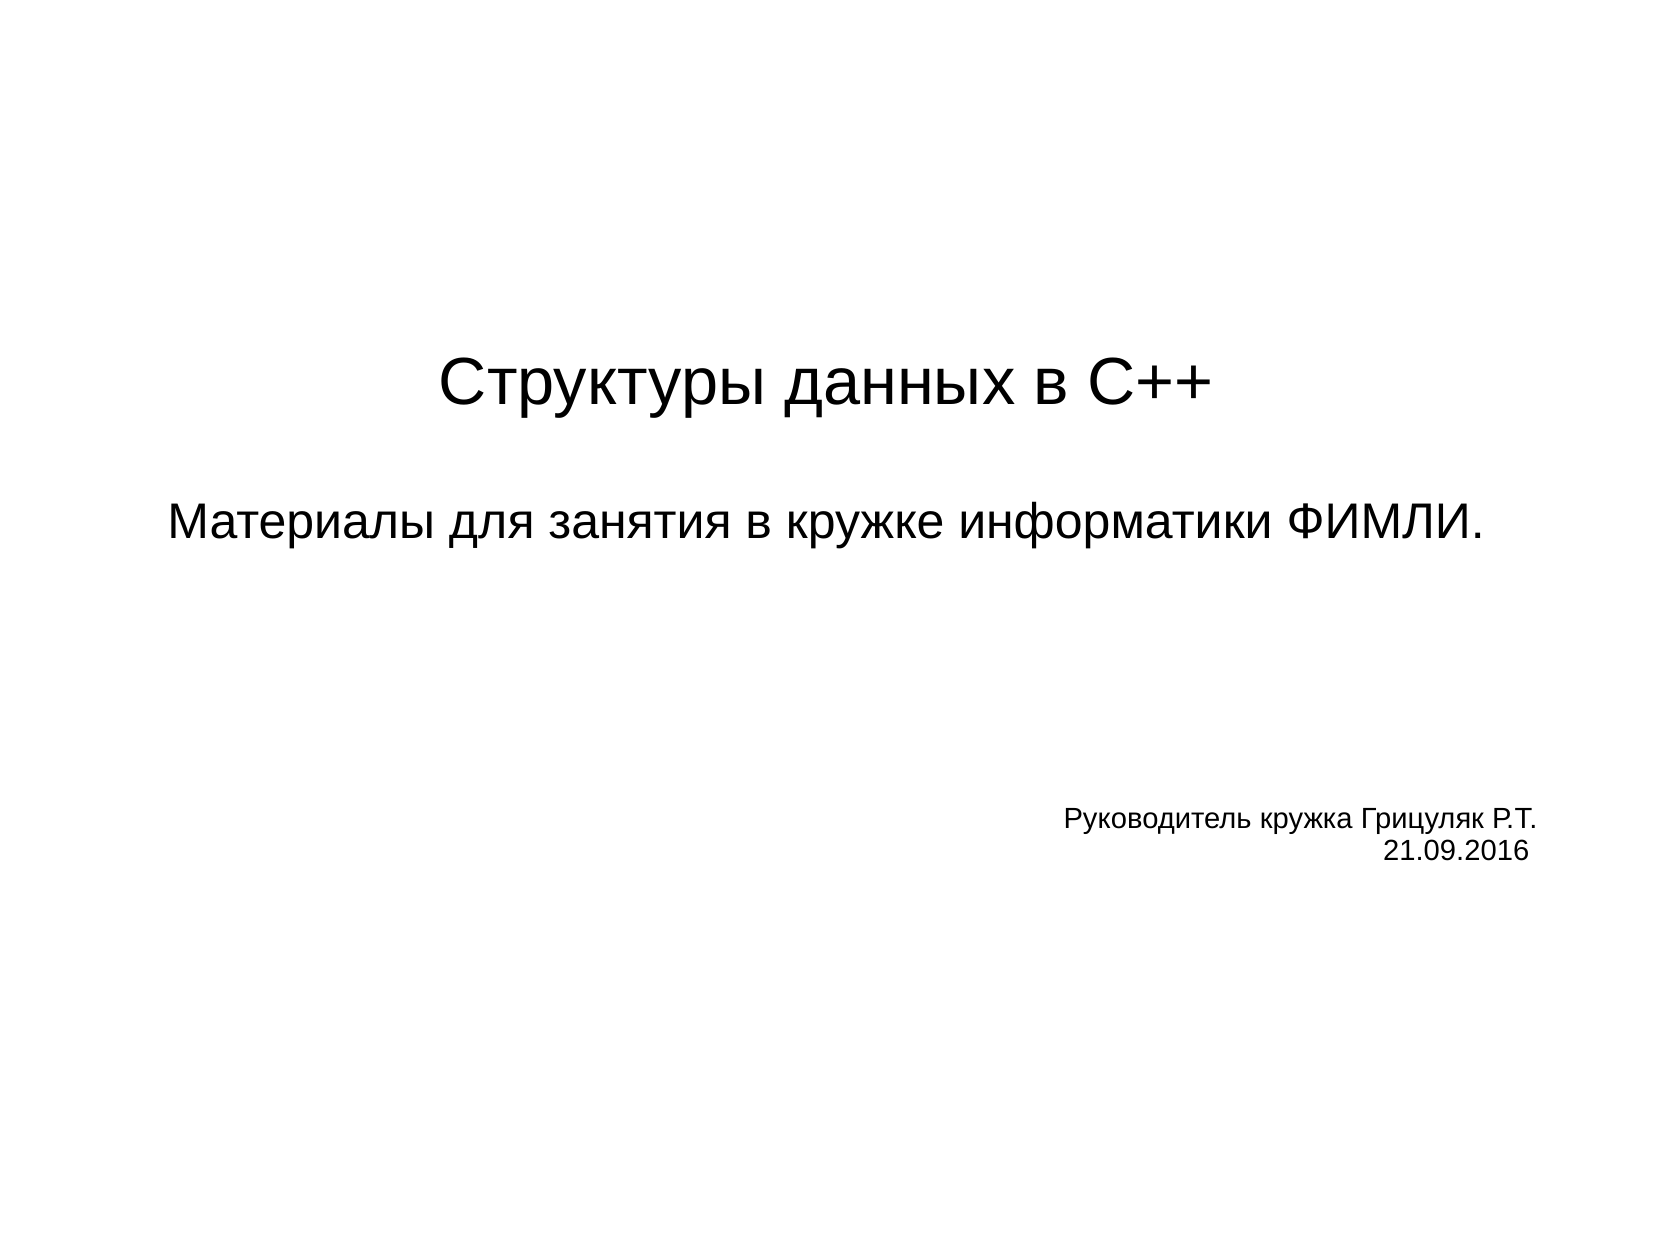

#
Структуры данных в С++
Материалы для занятия в кружке информатики ФИМЛИ.
Руководитель кружка Грицуляк Р.Т.
21.09.2016